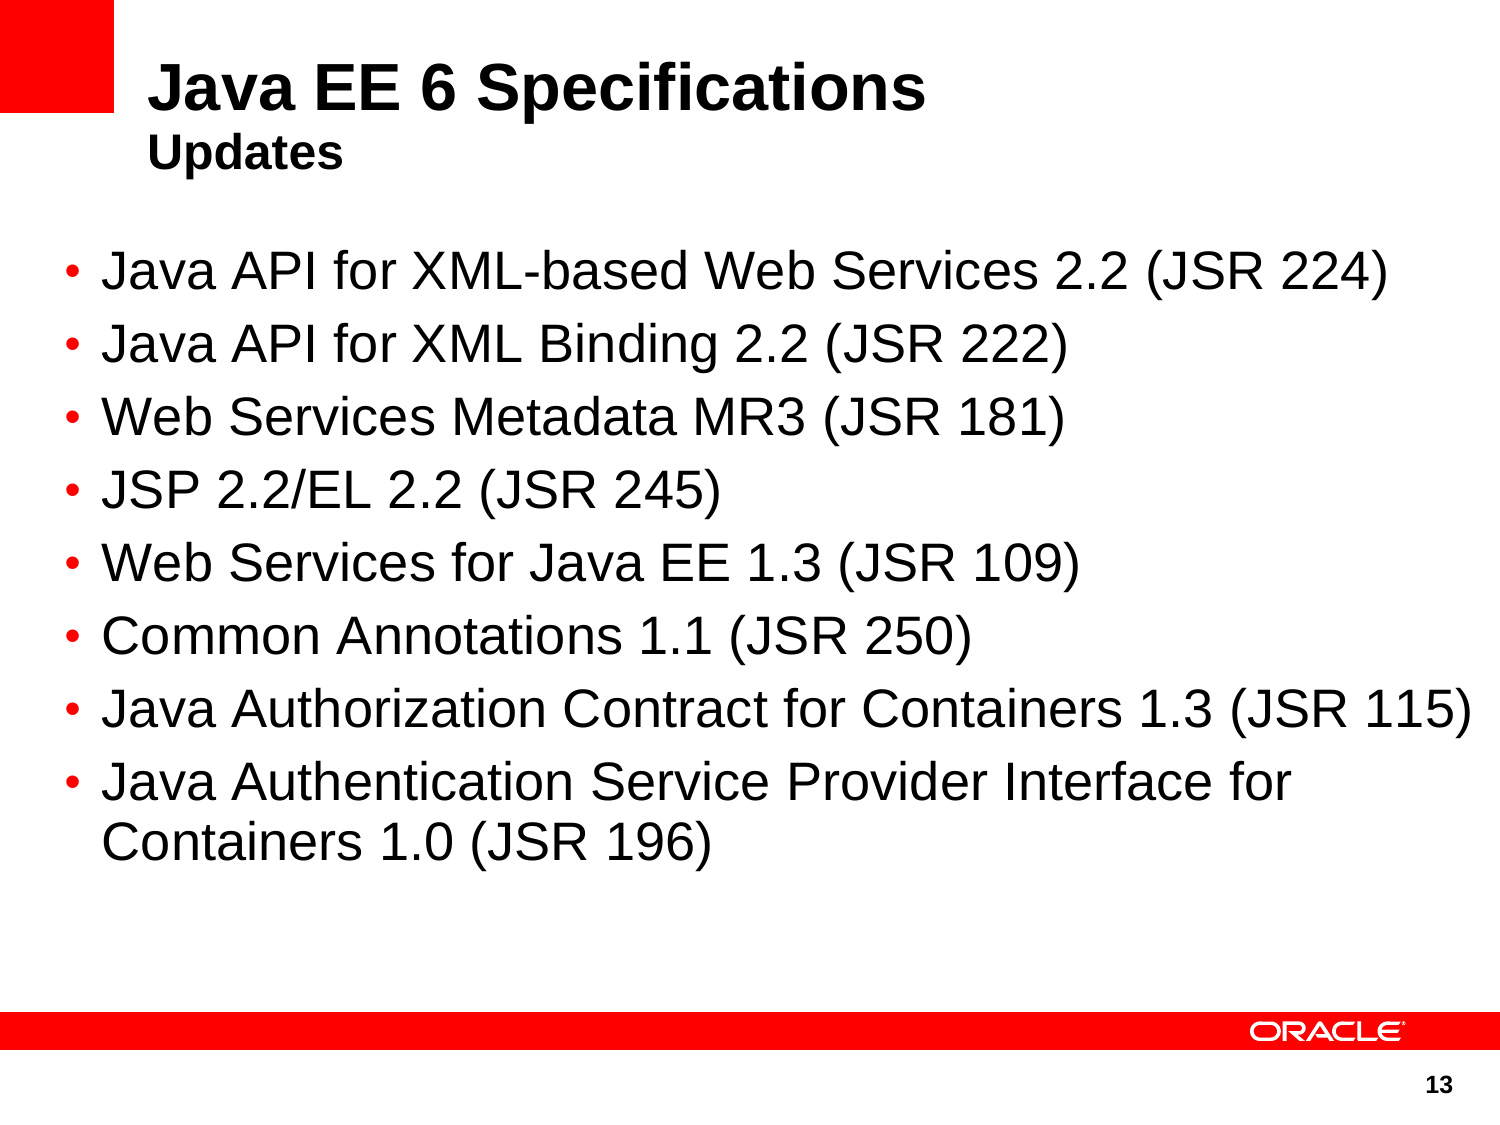

# Java EE 6 Specifications Updates
Java API for XML-based Web Services 2.2 (JSR 224)
Java API for XML Binding 2.2 (JSR 222)
Web Services Metadata MR3 (JSR 181)
JSP 2.2/EL 2.2 (JSR 245)
Web Services for Java EE 1.3 (JSR 109)
Common Annotations 1.1 (JSR 250)
Java Authorization Contract for Containers 1.3 (JSR 115)
Java Authentication Service Provider Interface for Containers 1.0 (JSR 196)